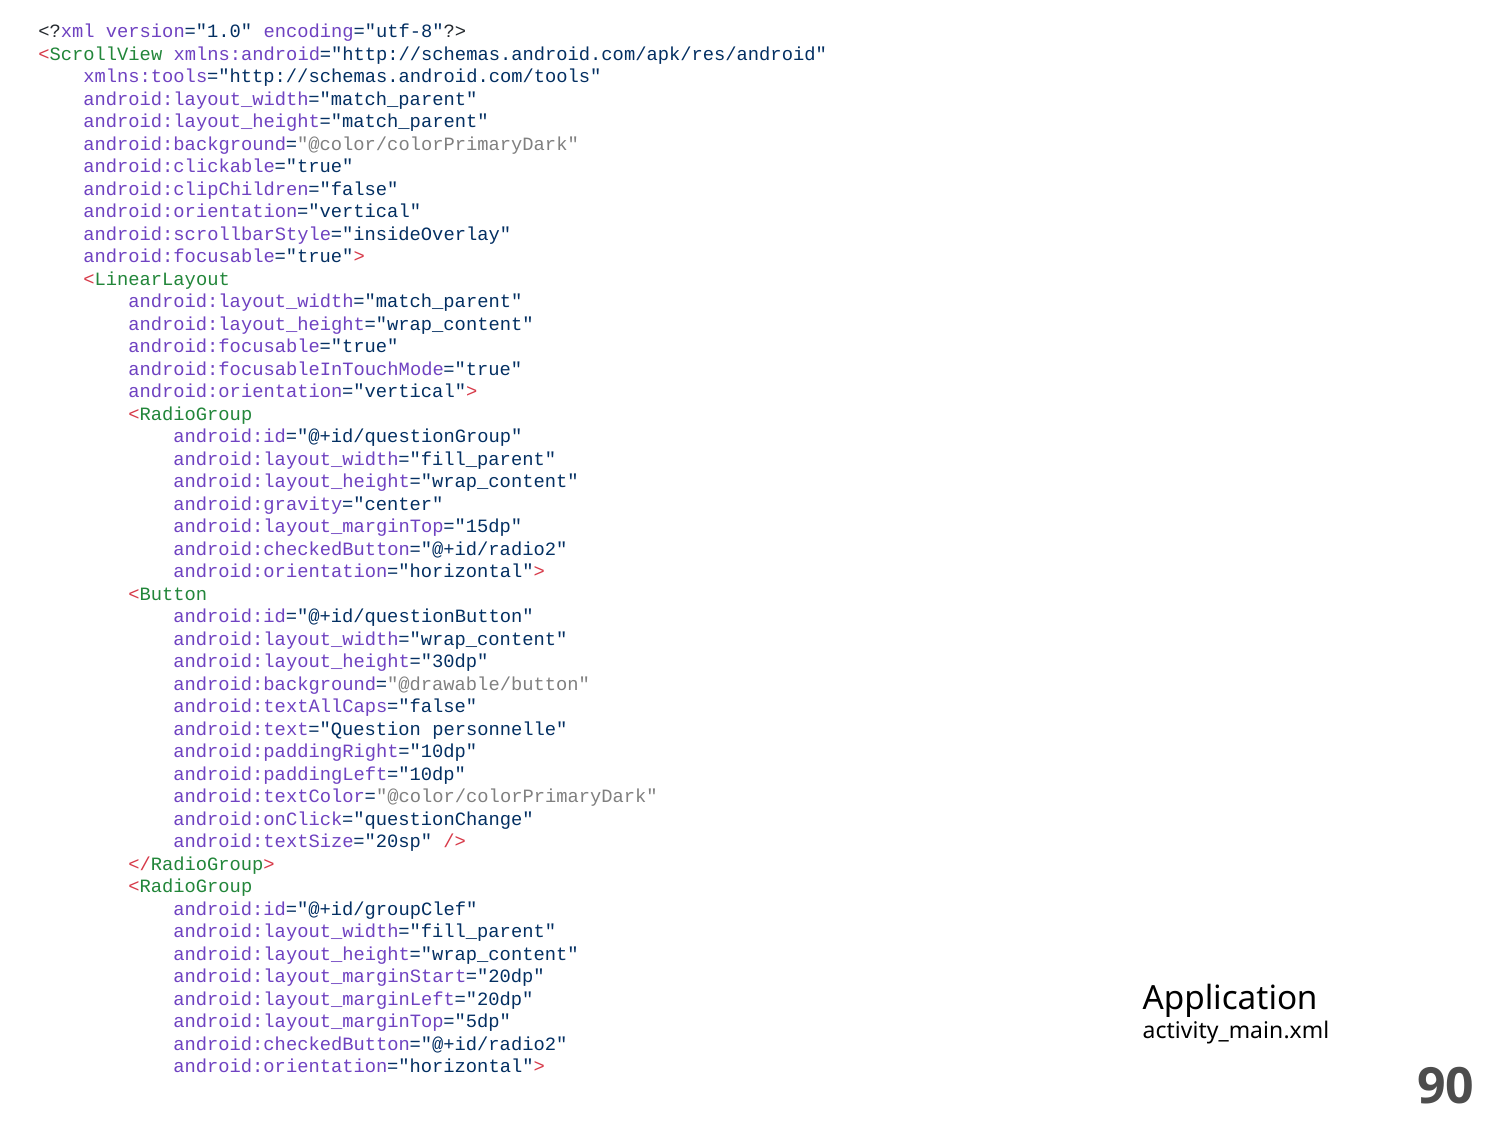

<?xml version="1.0" encoding="utf-8"?>
<ScrollView xmlns:android="http://schemas.android.com/apk/res/android"
 xmlns:tools="http://schemas.android.com/tools"
 android:layout_width="match_parent"
 android:layout_height="match_parent"
 android:background="@color/colorPrimaryDark"
 android:clickable="true"
 android:clipChildren="false"
 android:orientation="vertical"
 android:scrollbarStyle="insideOverlay"
 android:focusable="true">
 <LinearLayout
 android:layout_width="match_parent"
 android:layout_height="wrap_content"
 android:focusable="true"
 android:focusableInTouchMode="true"
 android:orientation="vertical">
 <RadioGroup
 android:id="@+id/questionGroup"
 android:layout_width="fill_parent"
 android:layout_height="wrap_content"
 android:gravity="center"
 android:layout_marginTop="15dp"
 android:checkedButton="@+id/radio2"
 android:orientation="horizontal">
 <Button
 android:id="@+id/questionButton"
 android:layout_width="wrap_content"
 android:layout_height="30dp"
 android:background="@drawable/button"
 android:textAllCaps="false"
 android:text="Question personnelle"
 android:paddingRight="10dp"
 android:paddingLeft="10dp"
 android:textColor="@color/colorPrimaryDark"
 android:onClick="questionChange"
 android:textSize="20sp" />
 </RadioGroup>
 <RadioGroup
 android:id="@+id/groupClef"
 android:layout_width="fill_parent"
 android:layout_height="wrap_content"
 android:layout_marginStart="20dp"
 android:layout_marginLeft="20dp"
 android:layout_marginTop="5dp"
 android:checkedButton="@+id/radio2"
 android:orientation="horizontal">
Application
activity_main.xml